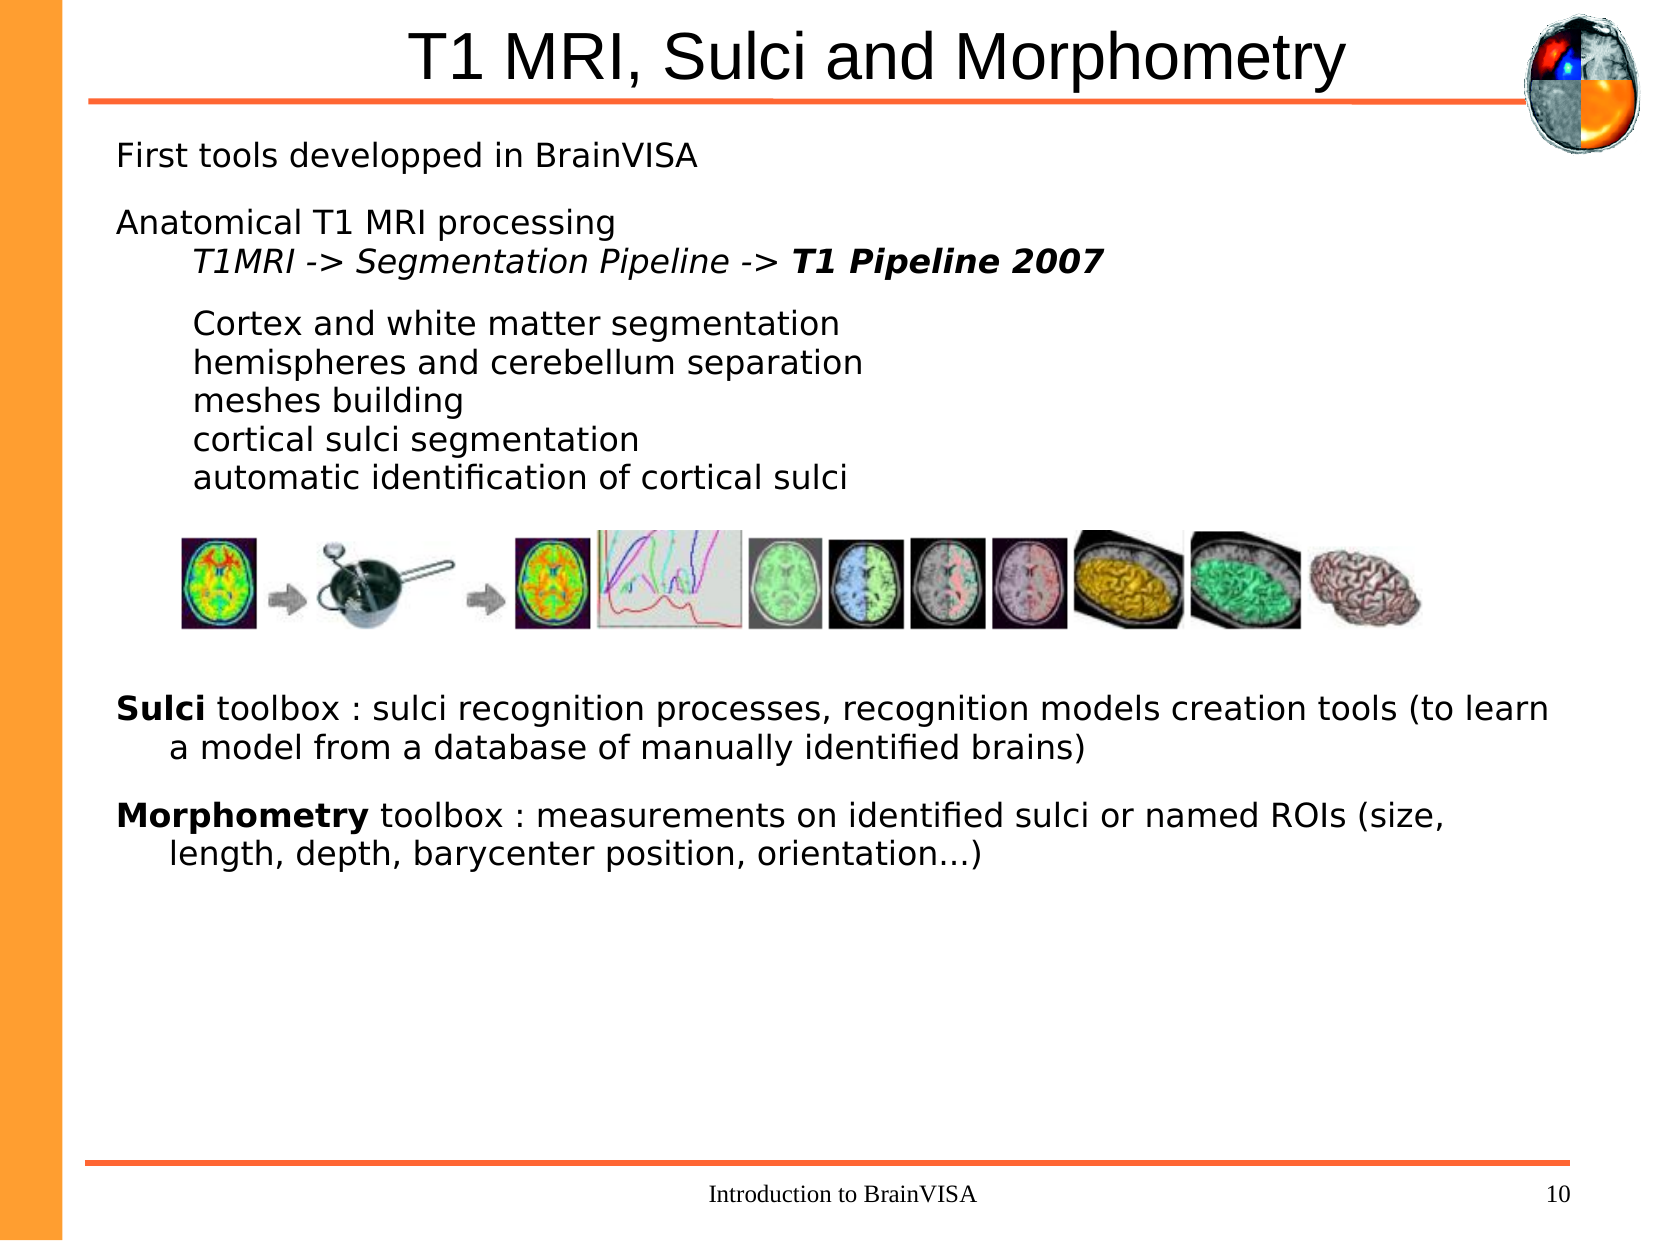

# T1 MRI, Sulci and Morphometry
First tools developped in BrainVISA
Anatomical T1 MRI processing
T1MRI -> Segmentation Pipeline -> T1 Pipeline 2007
Cortex and white matter segmentation
hemispheres and cerebellum separation
meshes building
cortical sulci segmentation
automatic identification of cortical sulci
Sulci toolbox : sulci recognition processes, recognition models creation tools (to learn a model from a database of manually identified brains)
Morphometry toolbox : measurements on identified sulci or named ROIs (size, length, depth, barycenter position, orientation...)
Introduction to BrainVISA
10